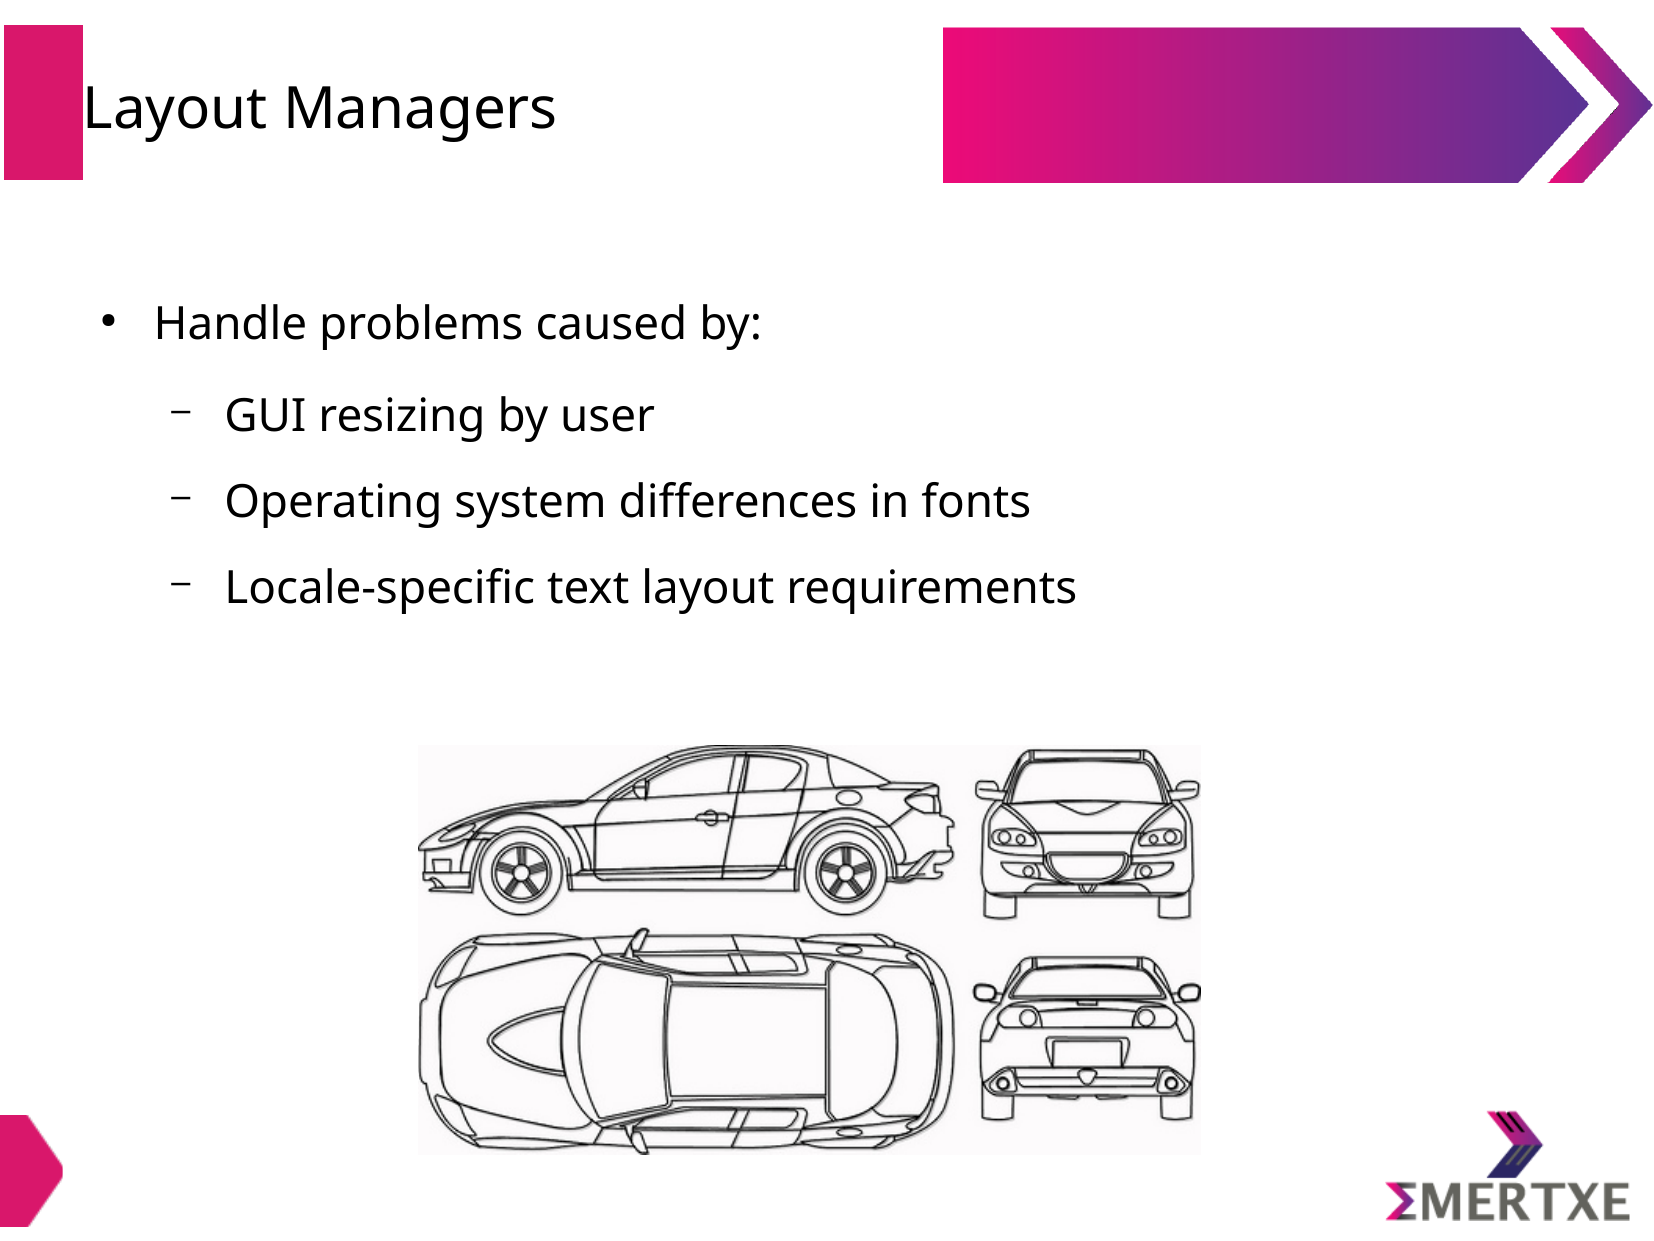

# Layout Managers
Handle problems caused by:
GUI resizing by user
Operating system differences in fonts
Locale-specific text layout requirements